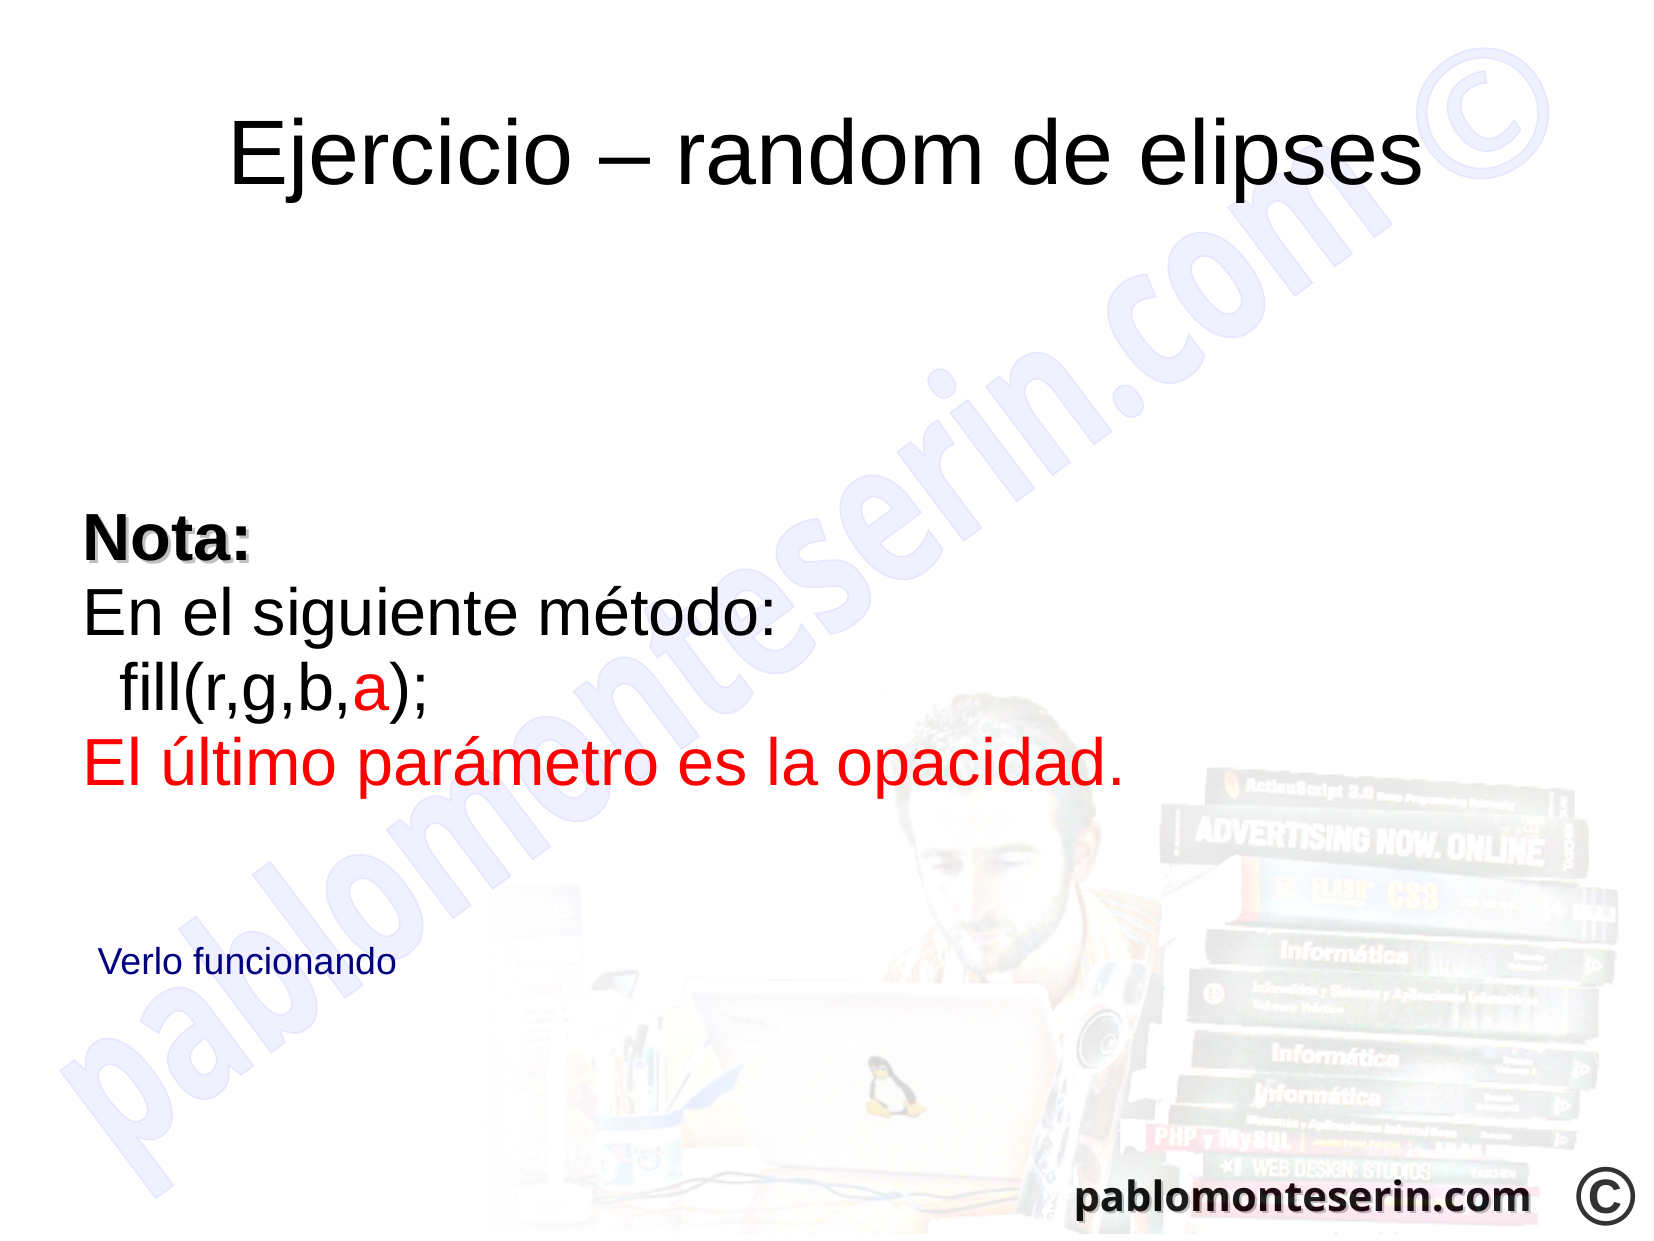

# Ejercicio – random de elipses
Nota:
En el siguiente método:
 fill(r,g,b,a);
El último parámetro es la opacidad.
Verlo funcionando